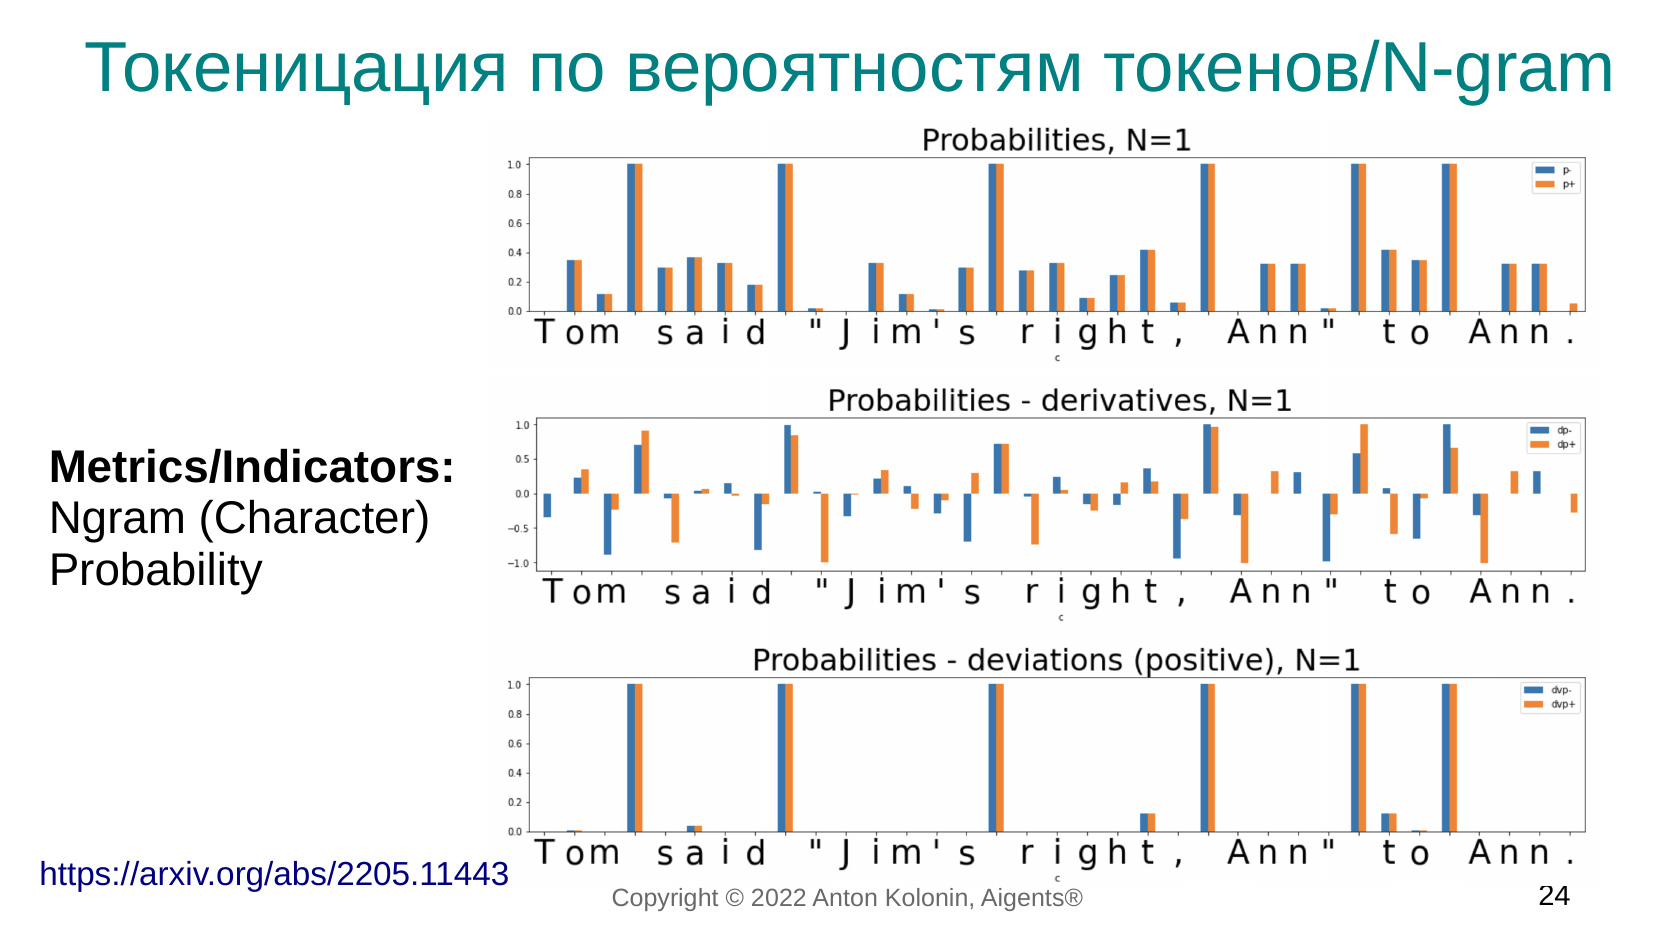

Токеницация по вероятностям токенов/N-gram
Metrics/Indicators:
Ngram (Character)
Probability
https://arxiv.org/abs/2205.11443
Copyright © 2022 Anton Kolonin, Aigents®
24